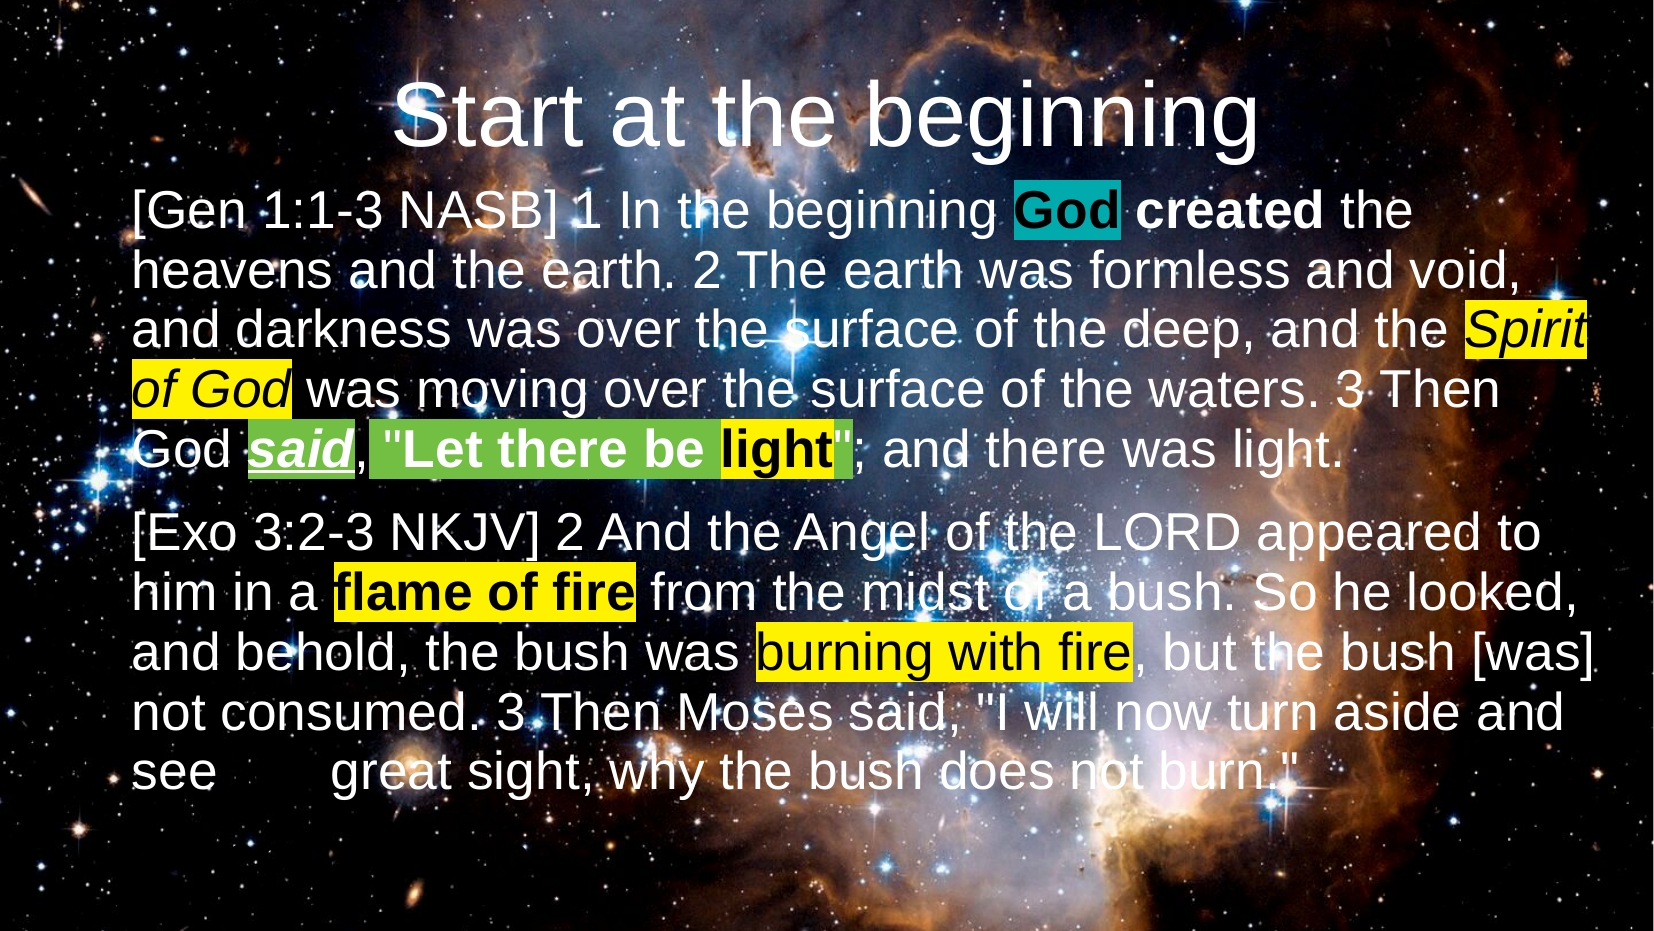

# Start at the beginning
[Gen 1:1-3 NASB] 1 In the beginning God created the heavens and the earth. 2 The earth was formless and void, and darkness was over the surface of the deep, and the Spirit of God was moving over the surface of the waters. 3 Then God said, "Let there be light"; and there was light.
[Exo 3:2-3 NKJV] 2 And the Angel of the LORD appeared to him in a flame of fire from the midst of a bush. So he looked, and behold, the bush was burning with fire, but the bush [was] not consumed. 3 Then Moses said, "I will now turn aside and see this great sight, why the bush does not burn."
e them utterance.